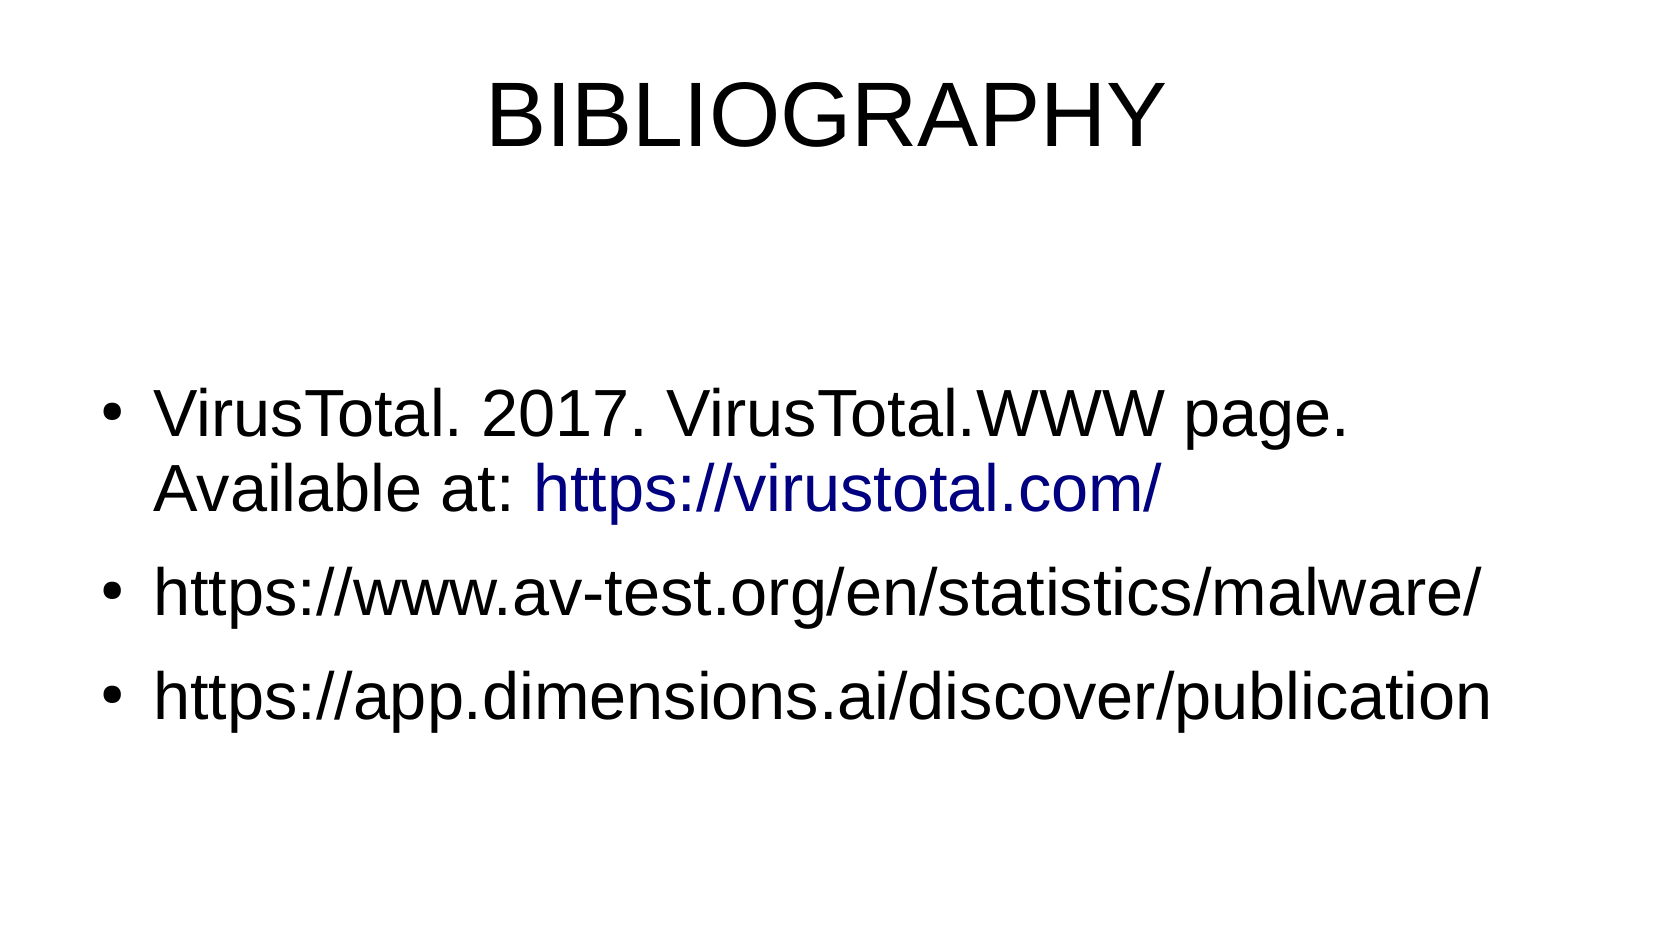

# BIBLIOGRAPHY
VirusTotal. 2017. VirusTotal.WWW page. Available at: https://virustotal.com/
https://www.av-test.org/en/statistics/malware/
https://app.dimensions.ai/discover/publication